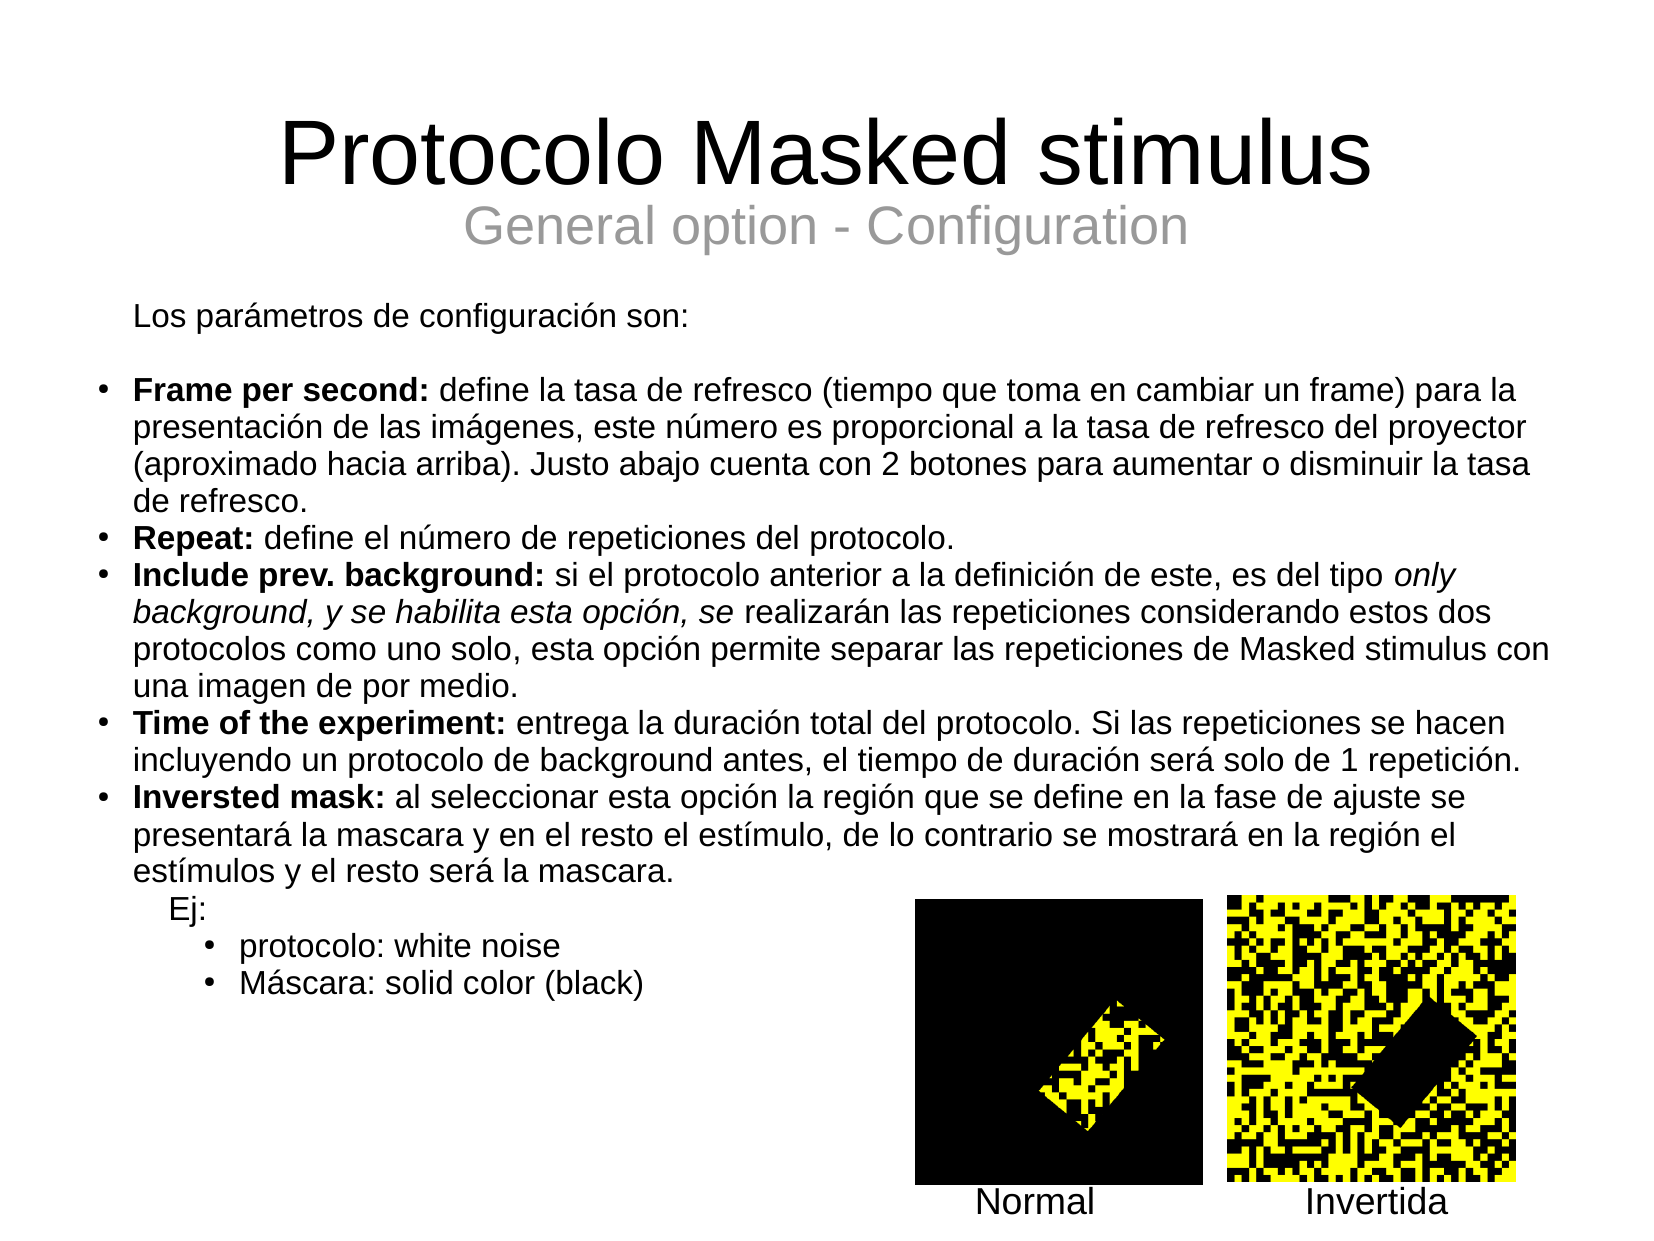

# Protocolo Masked stimulus
General option - Configuration
Los parámetros de configuración son:
Frame per second: define la tasa de refresco (tiempo que toma en cambiar un frame) para la presentación de las imágenes, este número es proporcional a la tasa de refresco del proyector (aproximado hacia arriba). Justo abajo cuenta con 2 botones para aumentar o disminuir la tasa de refresco.
Repeat: define el número de repeticiones del protocolo.
Include prev. background: si el protocolo anterior a la definición de este, es del tipo only background, y se habilita esta opción, se realizarán las repeticiones considerando estos dos protocolos como uno solo, esta opción permite separar las repeticiones de Masked stimulus con una imagen de por medio.
Time of the experiment: entrega la duración total del protocolo. Si las repeticiones se hacen incluyendo un protocolo de background antes, el tiempo de duración será solo de 1 repetición.
Inversted mask: al seleccionar esta opción la región que se define en la fase de ajuste se presentará la mascara y en el resto el estímulo, de lo contrario se mostrará en la región el estímulos y el resto será la mascara.
Ej:
protocolo: white noise
Máscara: solid color (black)
Normal
Invertida